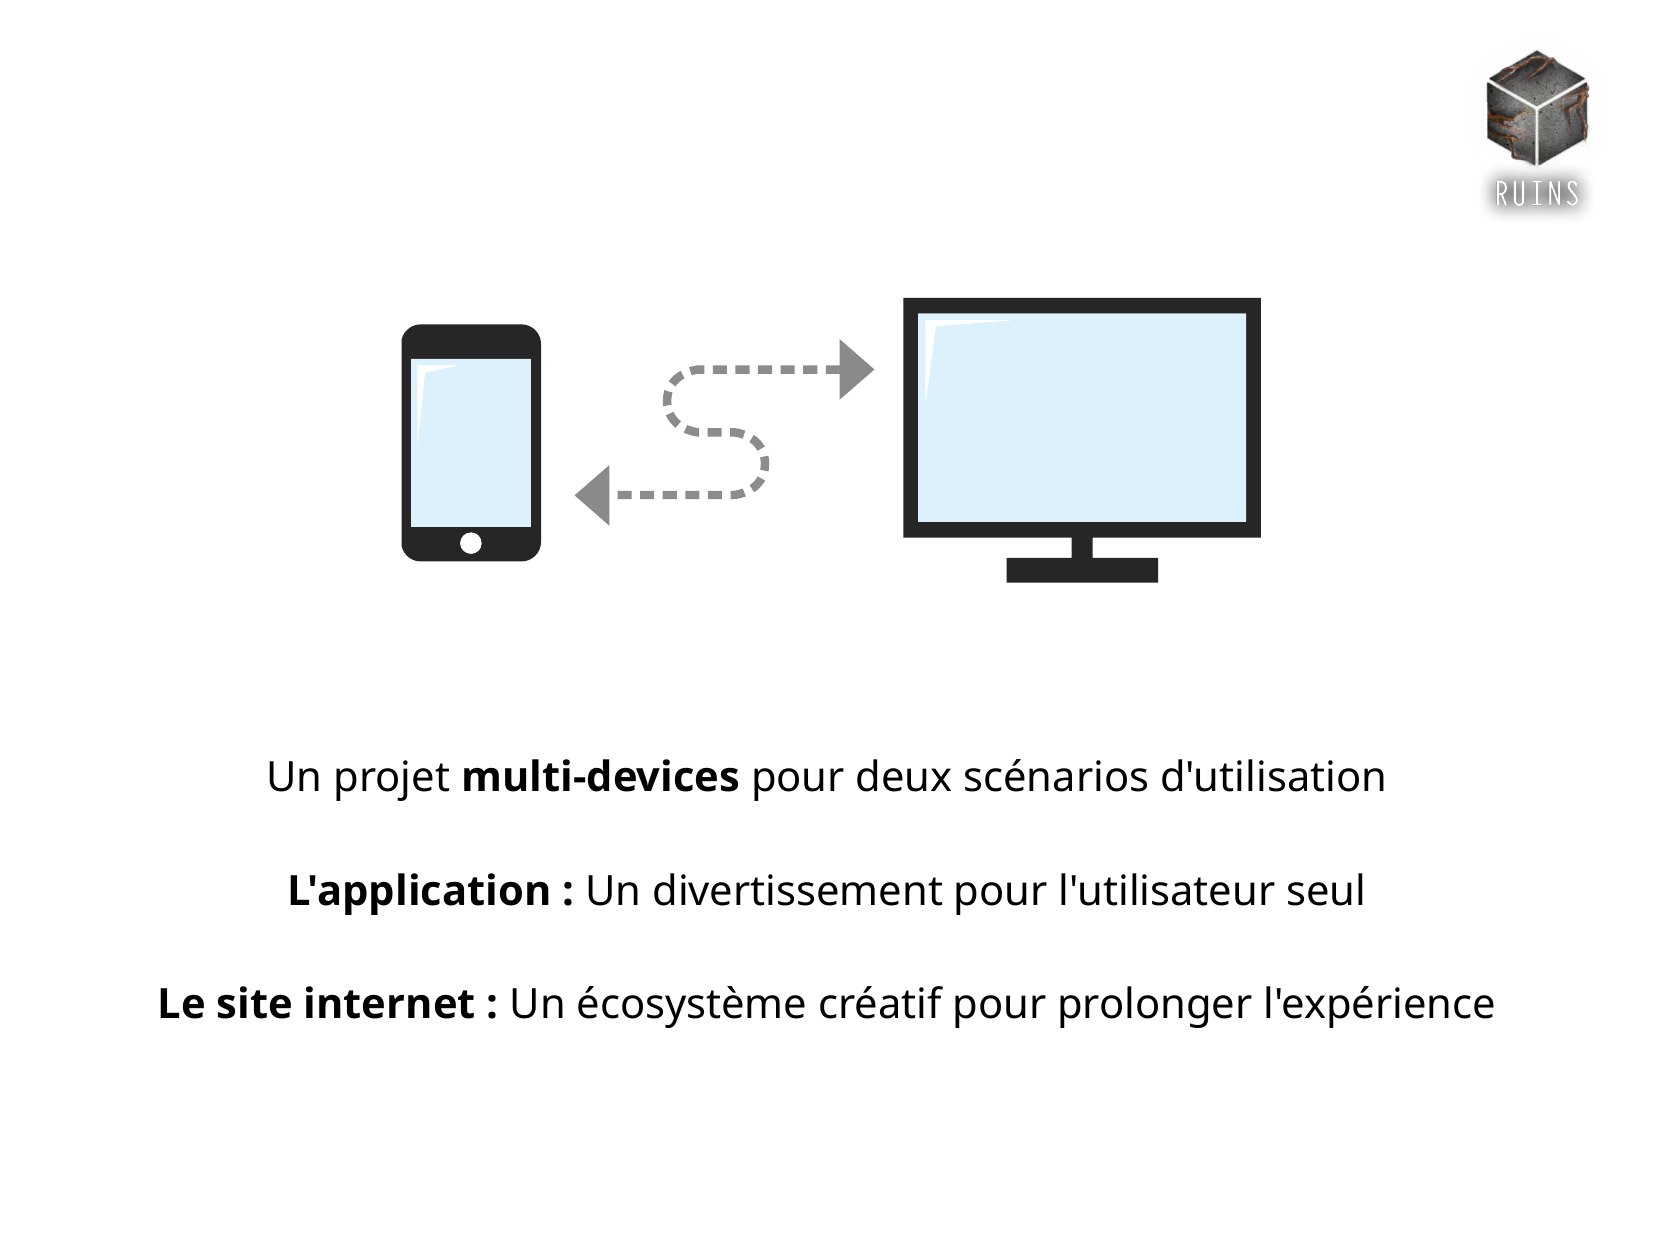

# Un projet multi-devices pour deux scénarios d'utilisation L'application : Un divertissement pour l'utilisateur seul Le site internet : Un écosystème créatif pour prolonger l'expérience